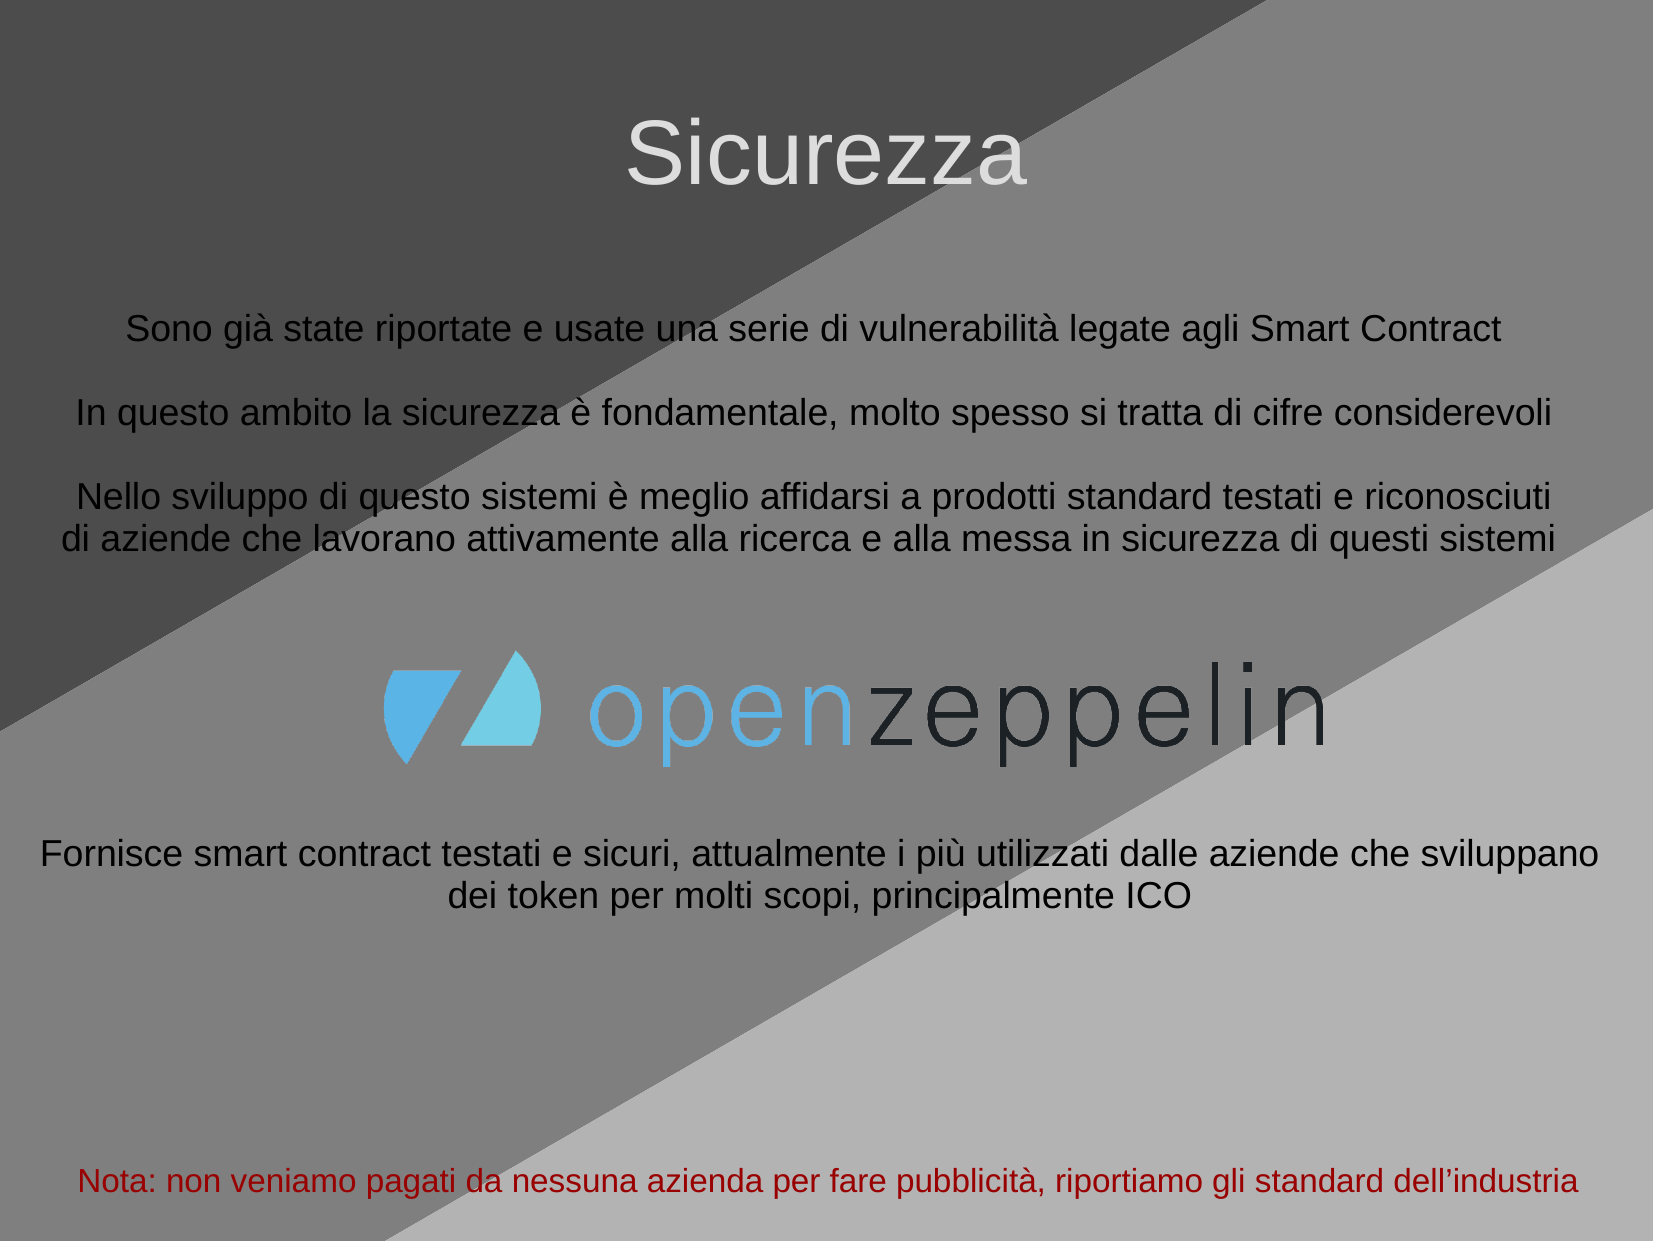

# Sicurezza
Sono già state riportate e usate una serie di vulnerabilità legate agli Smart Contract
In questo ambito la sicurezza è fondamentale, molto spesso si tratta di cifre considerevoli
Nello sviluppo di questo sistemi è meglio affidarsi a prodotti standard testati e riconosciuti
di aziende che lavorano attivamente alla ricerca e alla messa in sicurezza di questi sistemi
Fornisce smart contract testati e sicuri, attualmente i più utilizzati dalle aziende che sviluppano
dei token per molti scopi, principalmente ICO
Nota: non veniamo pagati da nessuna azienda per fare pubblicità, riportiamo gli standard dell’industria